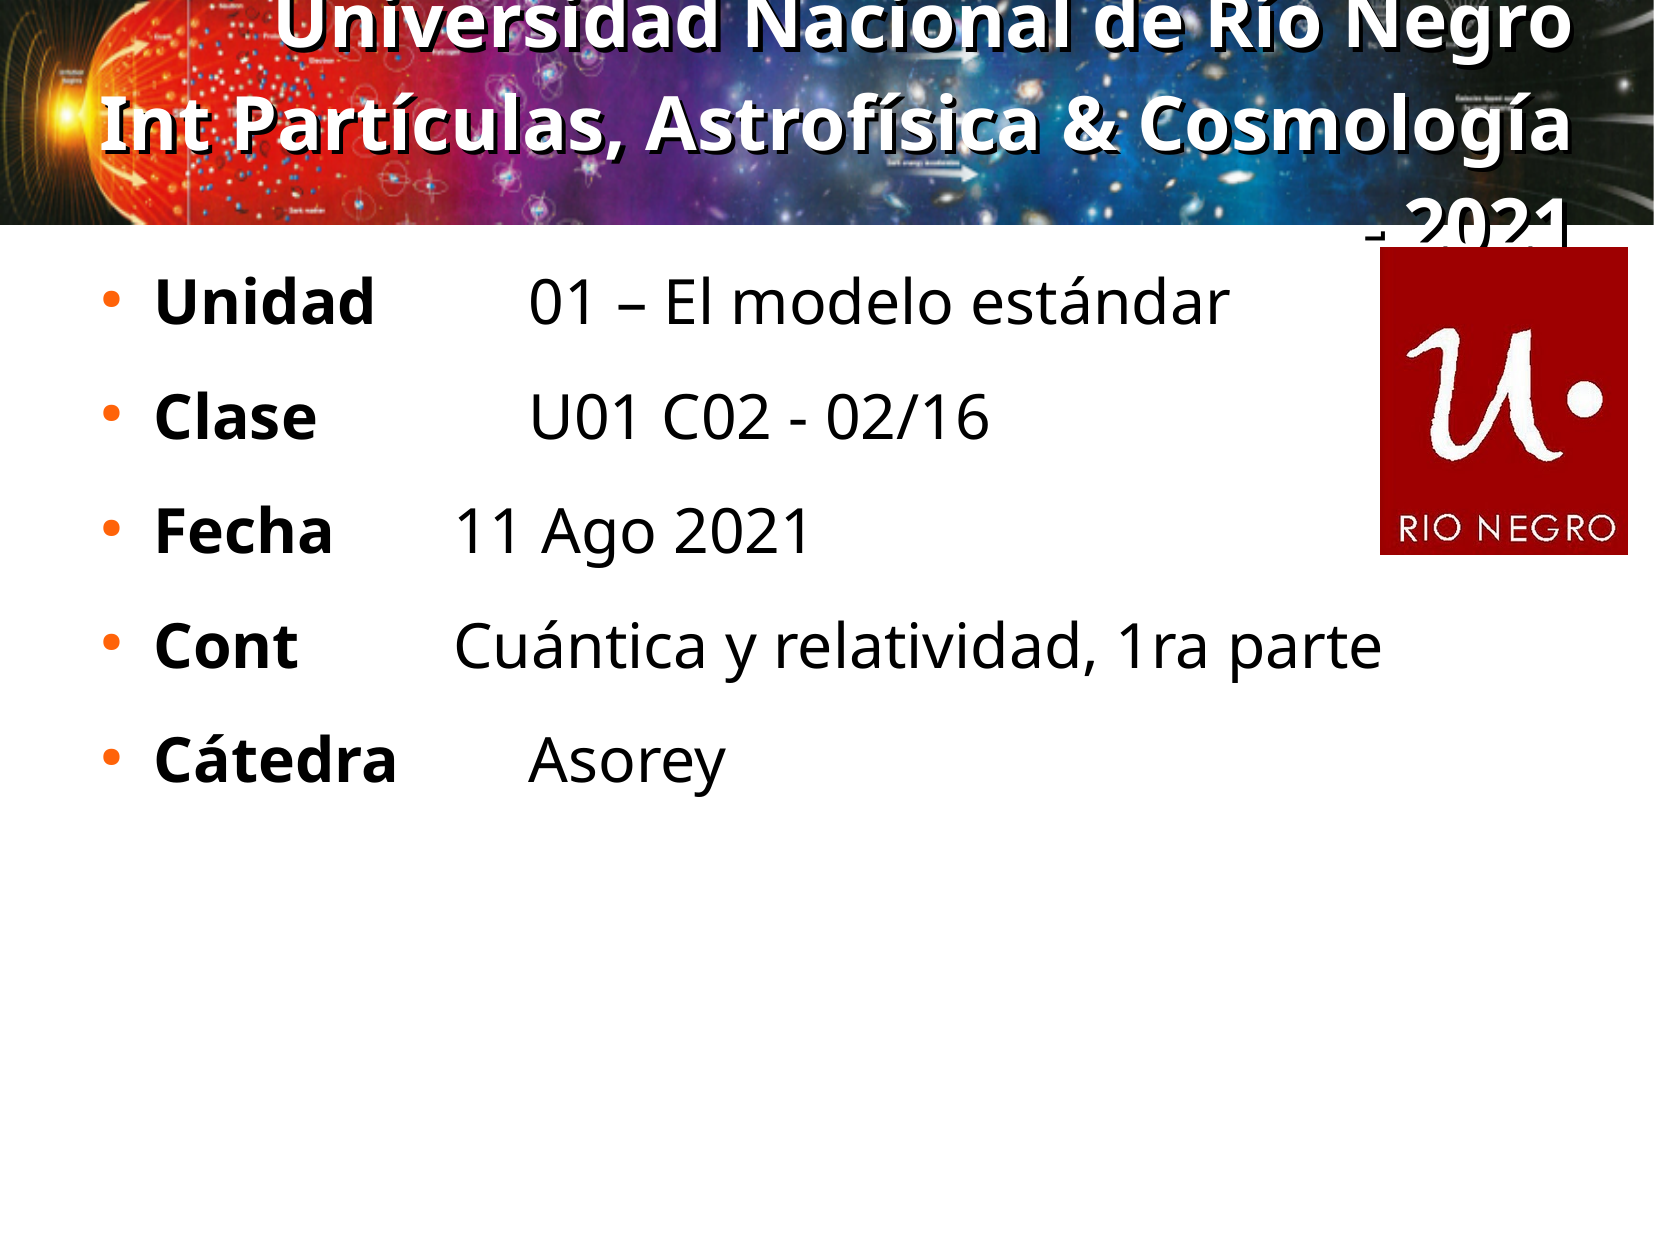

# Universidad Nacional de Río Negro Int Partículas, Astrofísica & Cosmología - 2021
Unidad 		01 – El modelo estándar
Clase			U01 C02 - 02/16
Fecha		11 Ago 2021
Cont			Cuántica y relatividad, 1ra parte
Cátedra		Asorey